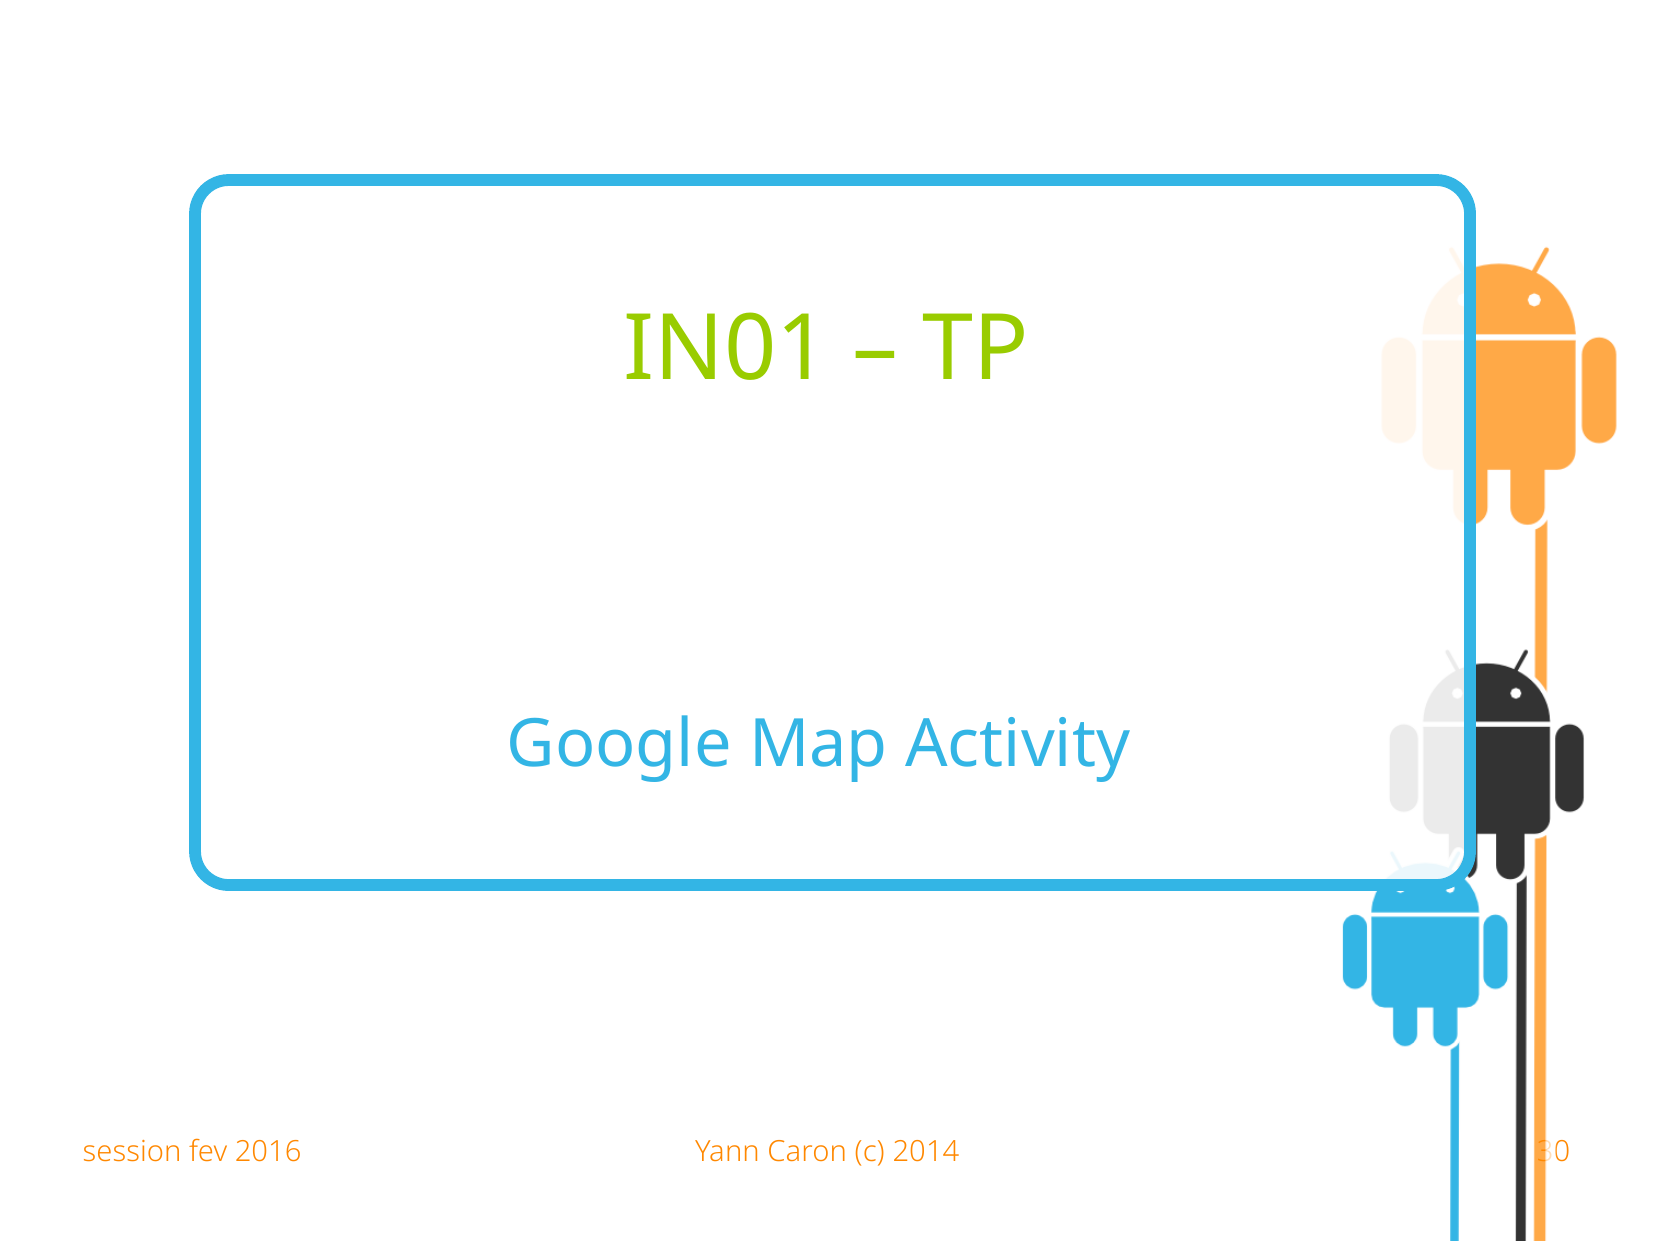

# IN01 – TP
Google Map Activity
session fev 2016
Yann Caron (c) 2014
30